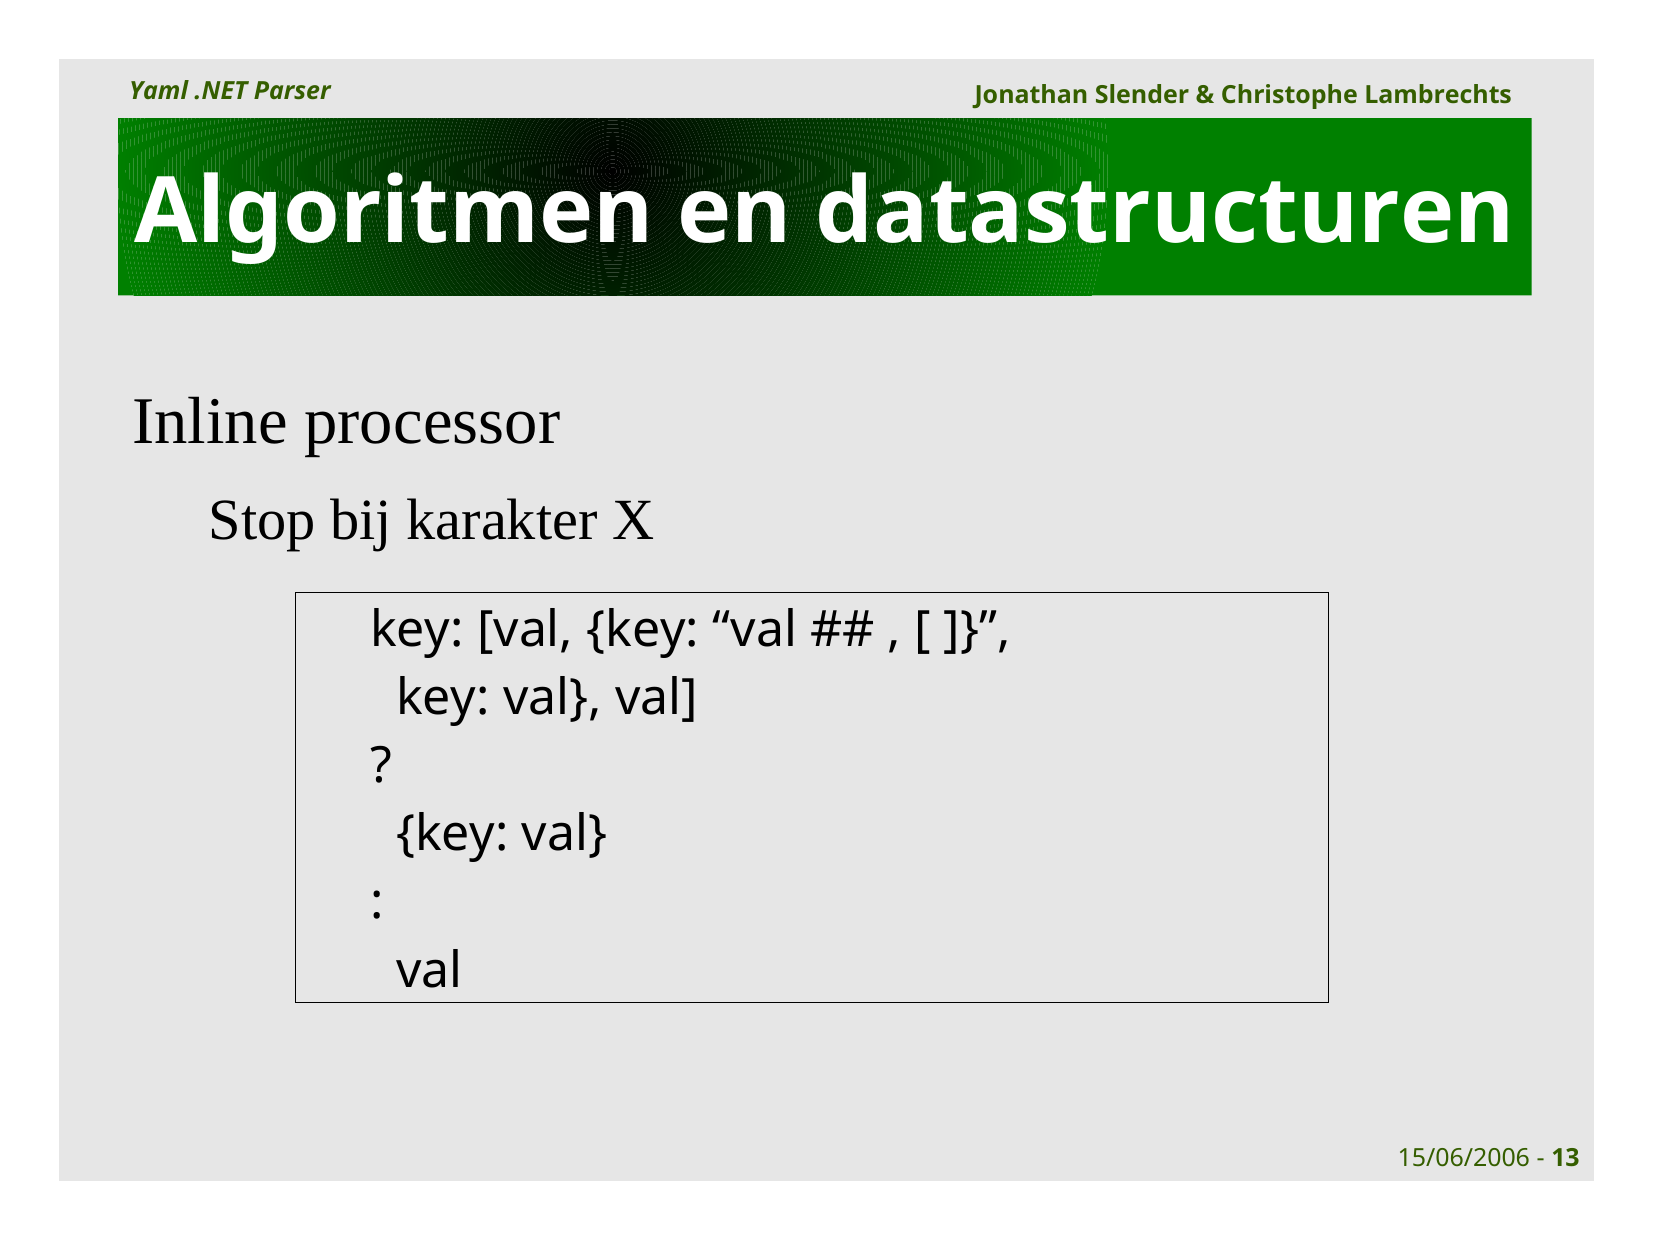

# Algoritmen en datastructuren
Inline processor
Stop bij karakter X
key: [val, {key: “val ## , [ ]}”,
 key: val}, val]
?
 {key: val}
:
 val